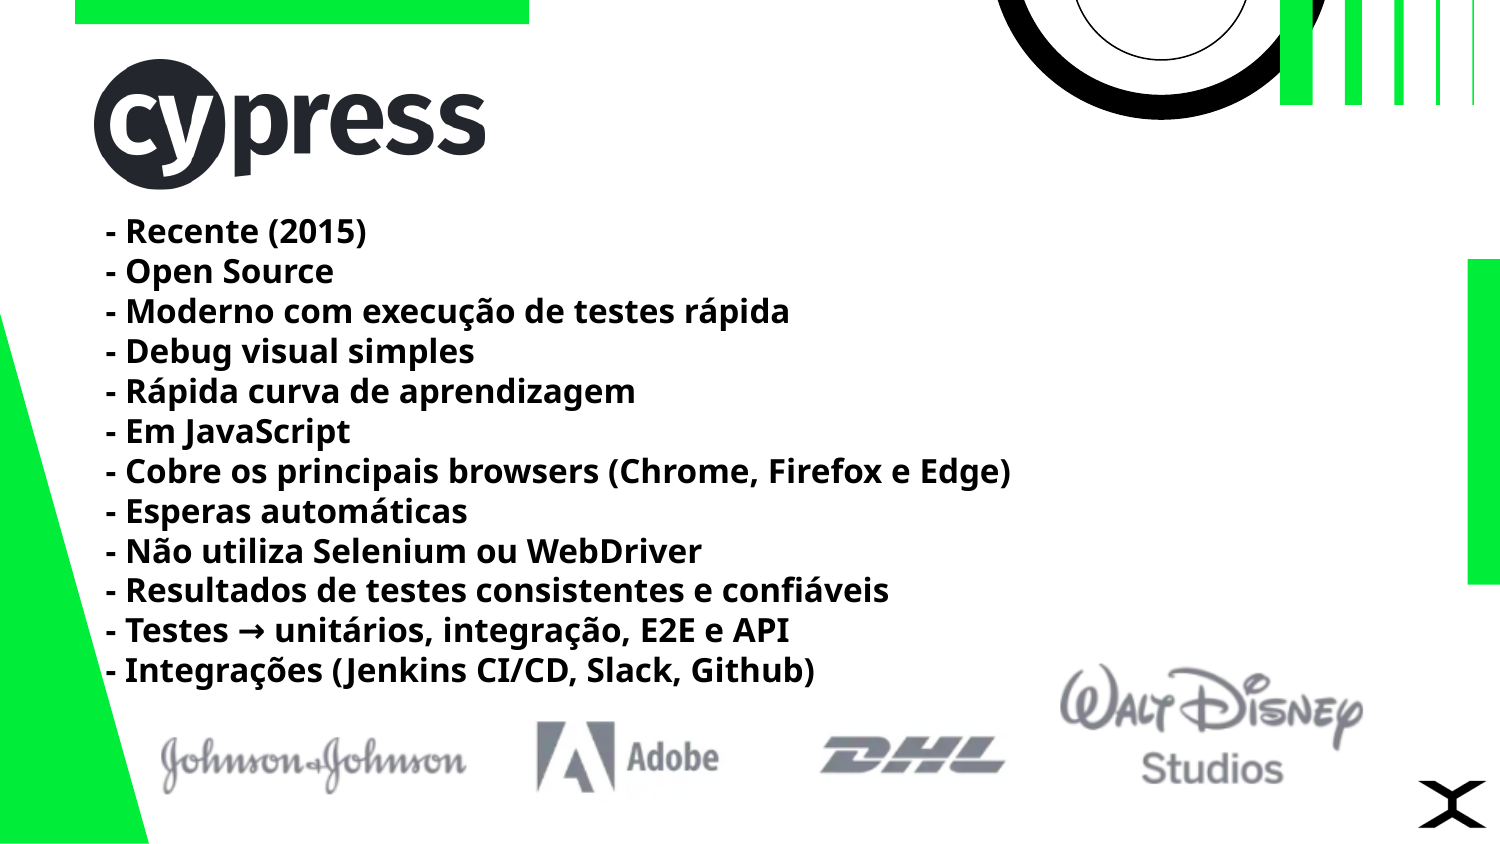

# - Recente (2015) - Open Source - Moderno com execução de testes rápida - Debug visual simples - Rápida curva de aprendizagem - Em JavaScript - Cobre os principais browsers (Chrome, Firefox e Edge) - Esperas automáticas - Não utiliza Selenium ou WebDriver - Resultados de testes consistentes e confiáveis - Testes → unitários, integração, E2E e API - Integrações (Jenkins CI/CD, Slack, Github)